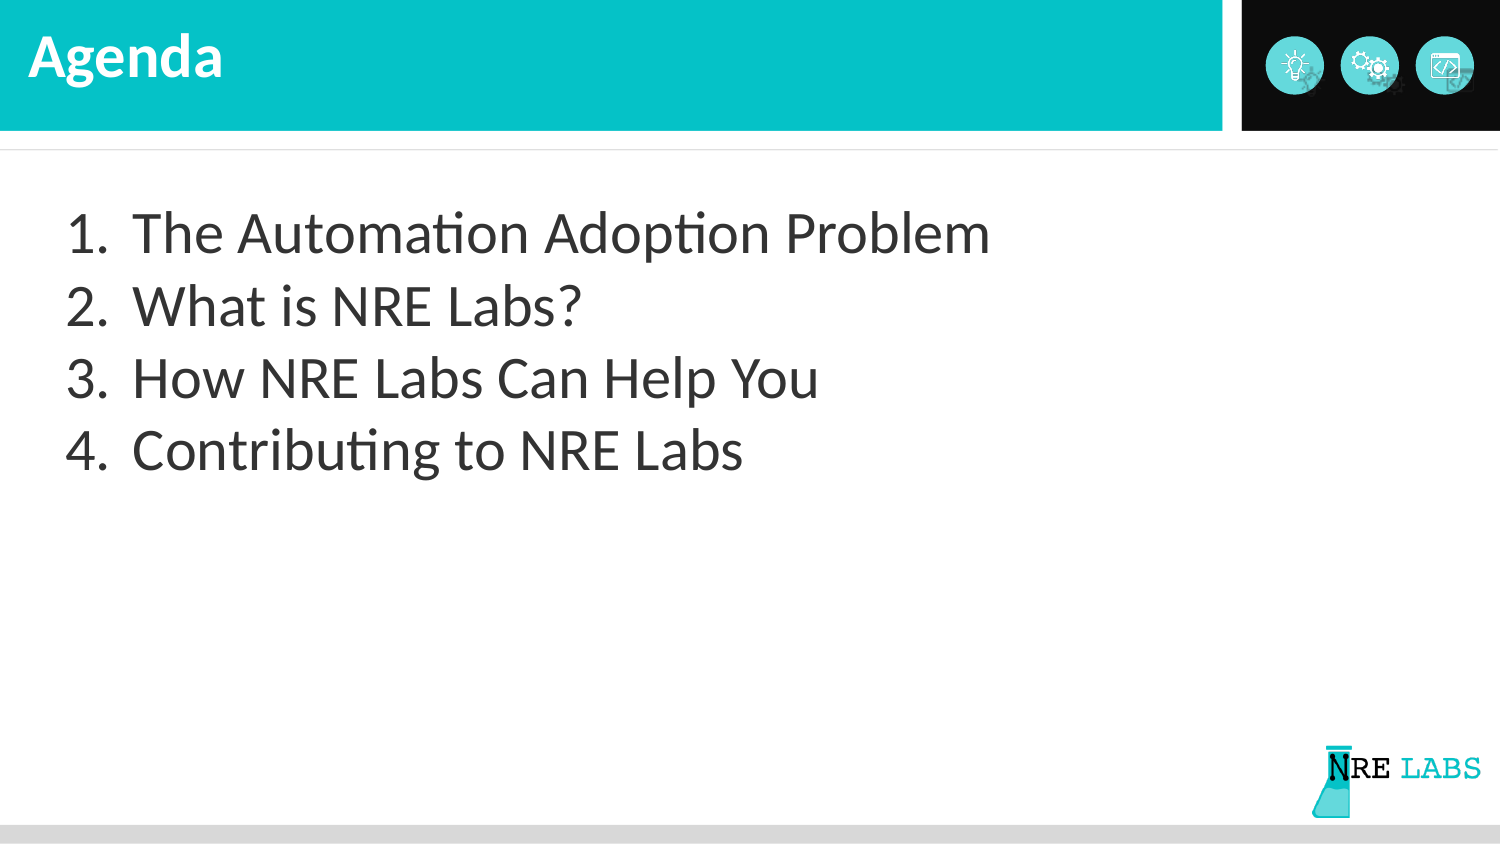

Agenda
# The Automation Adoption Problem
What is NRE Labs?
How NRE Labs Can Help You
Contributing to NRE Labs